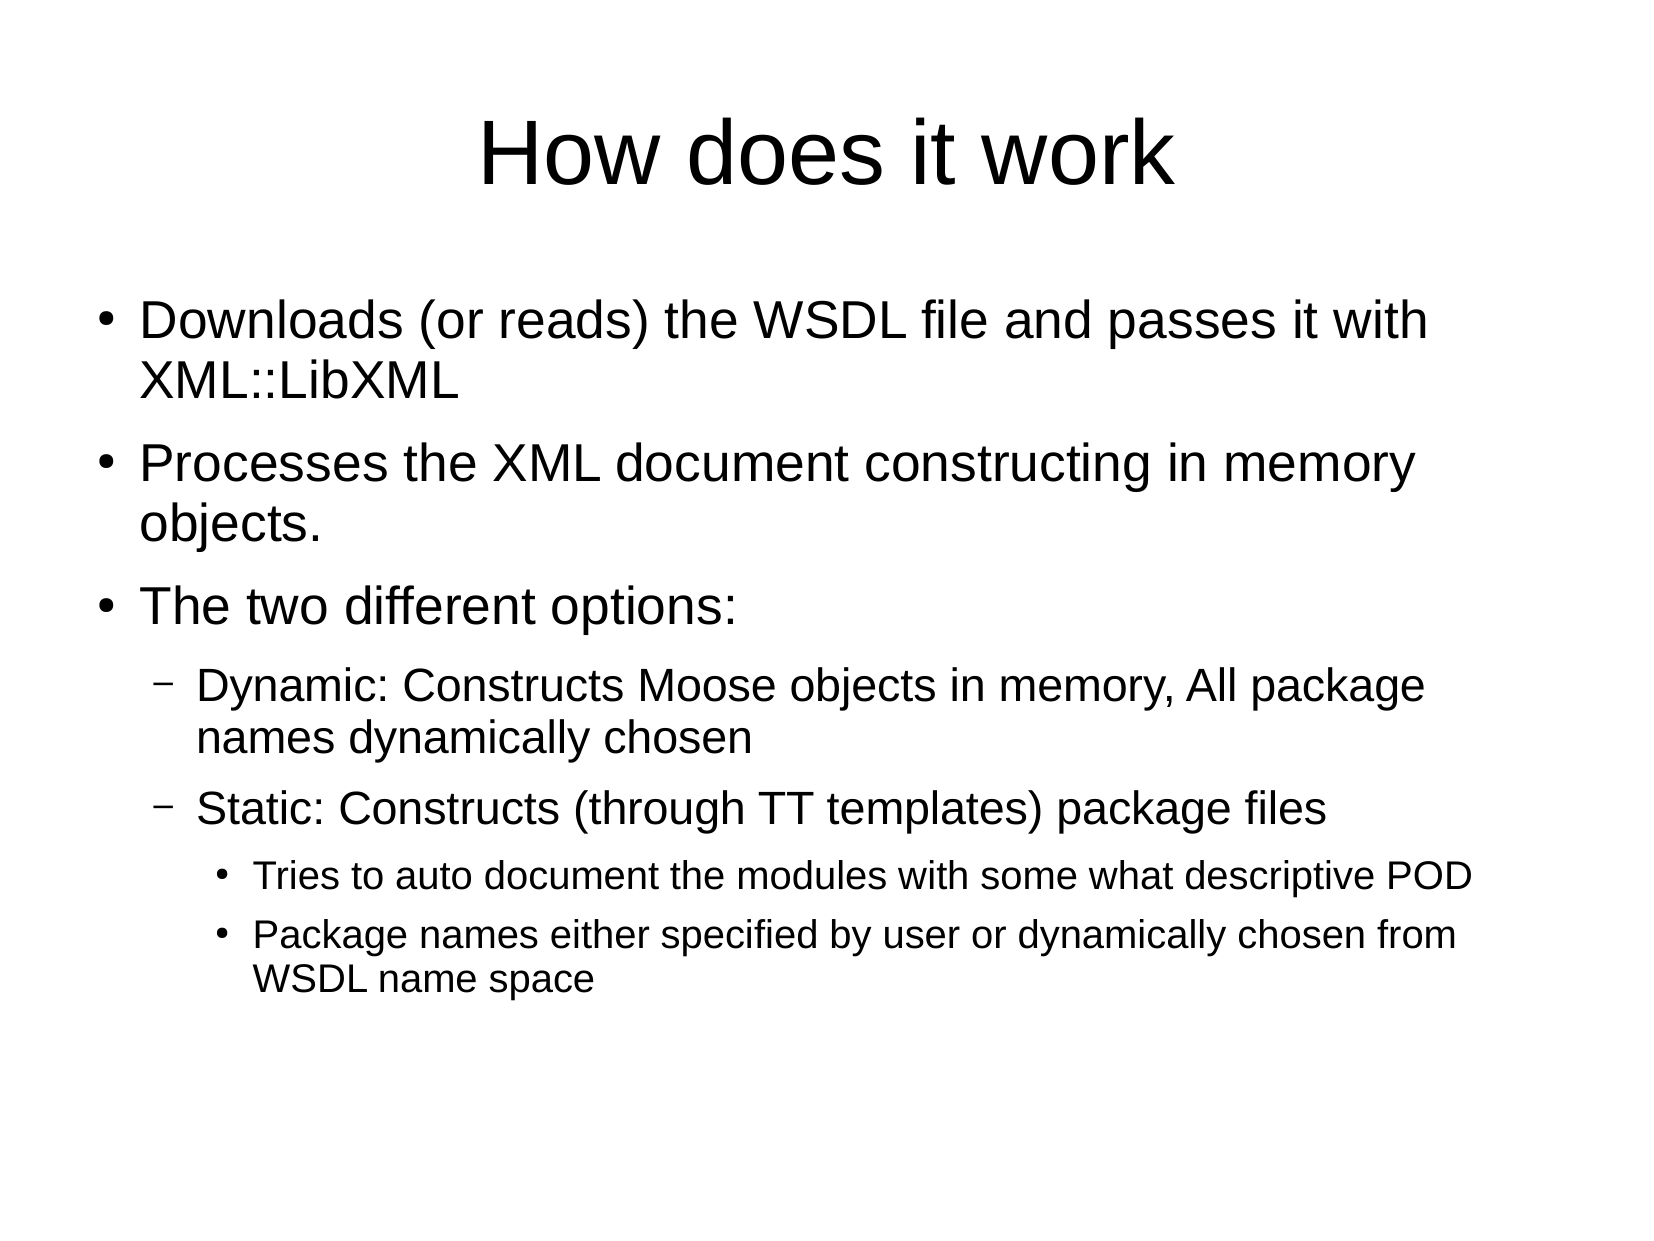

# How does it work
Downloads (or reads) the WSDL file and passes it with XML::LibXML
Processes the XML document constructing in memory objects.
The two different options:
Dynamic: Constructs Moose objects in memory, All package names dynamically chosen
Static: Constructs (through TT templates) package files
Tries to auto document the modules with some what descriptive POD
Package names either specified by user or dynamically chosen from WSDL name space